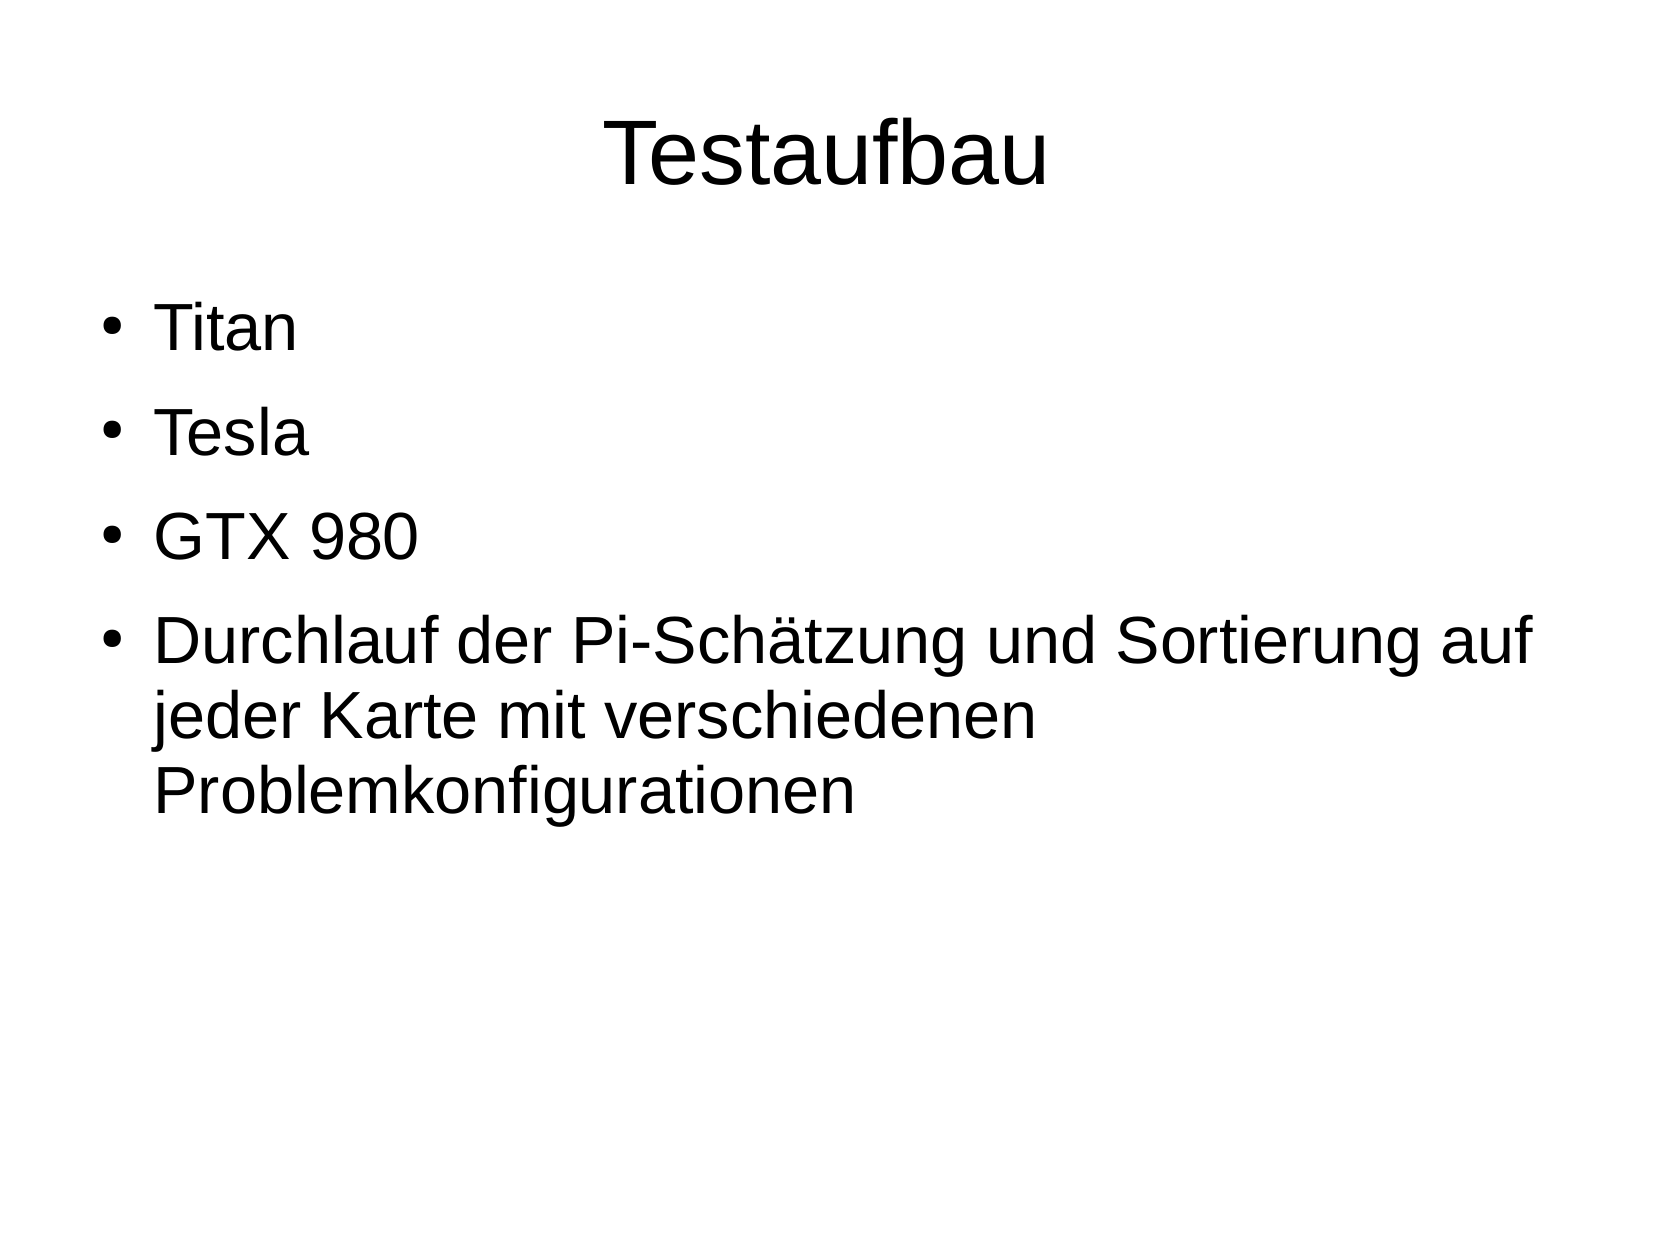

# Testaufbau
Titan
Tesla
GTX 980
Durchlauf der Pi-Schätzung und Sortierung auf jeder Karte mit verschiedenen Problemkonfigurationen